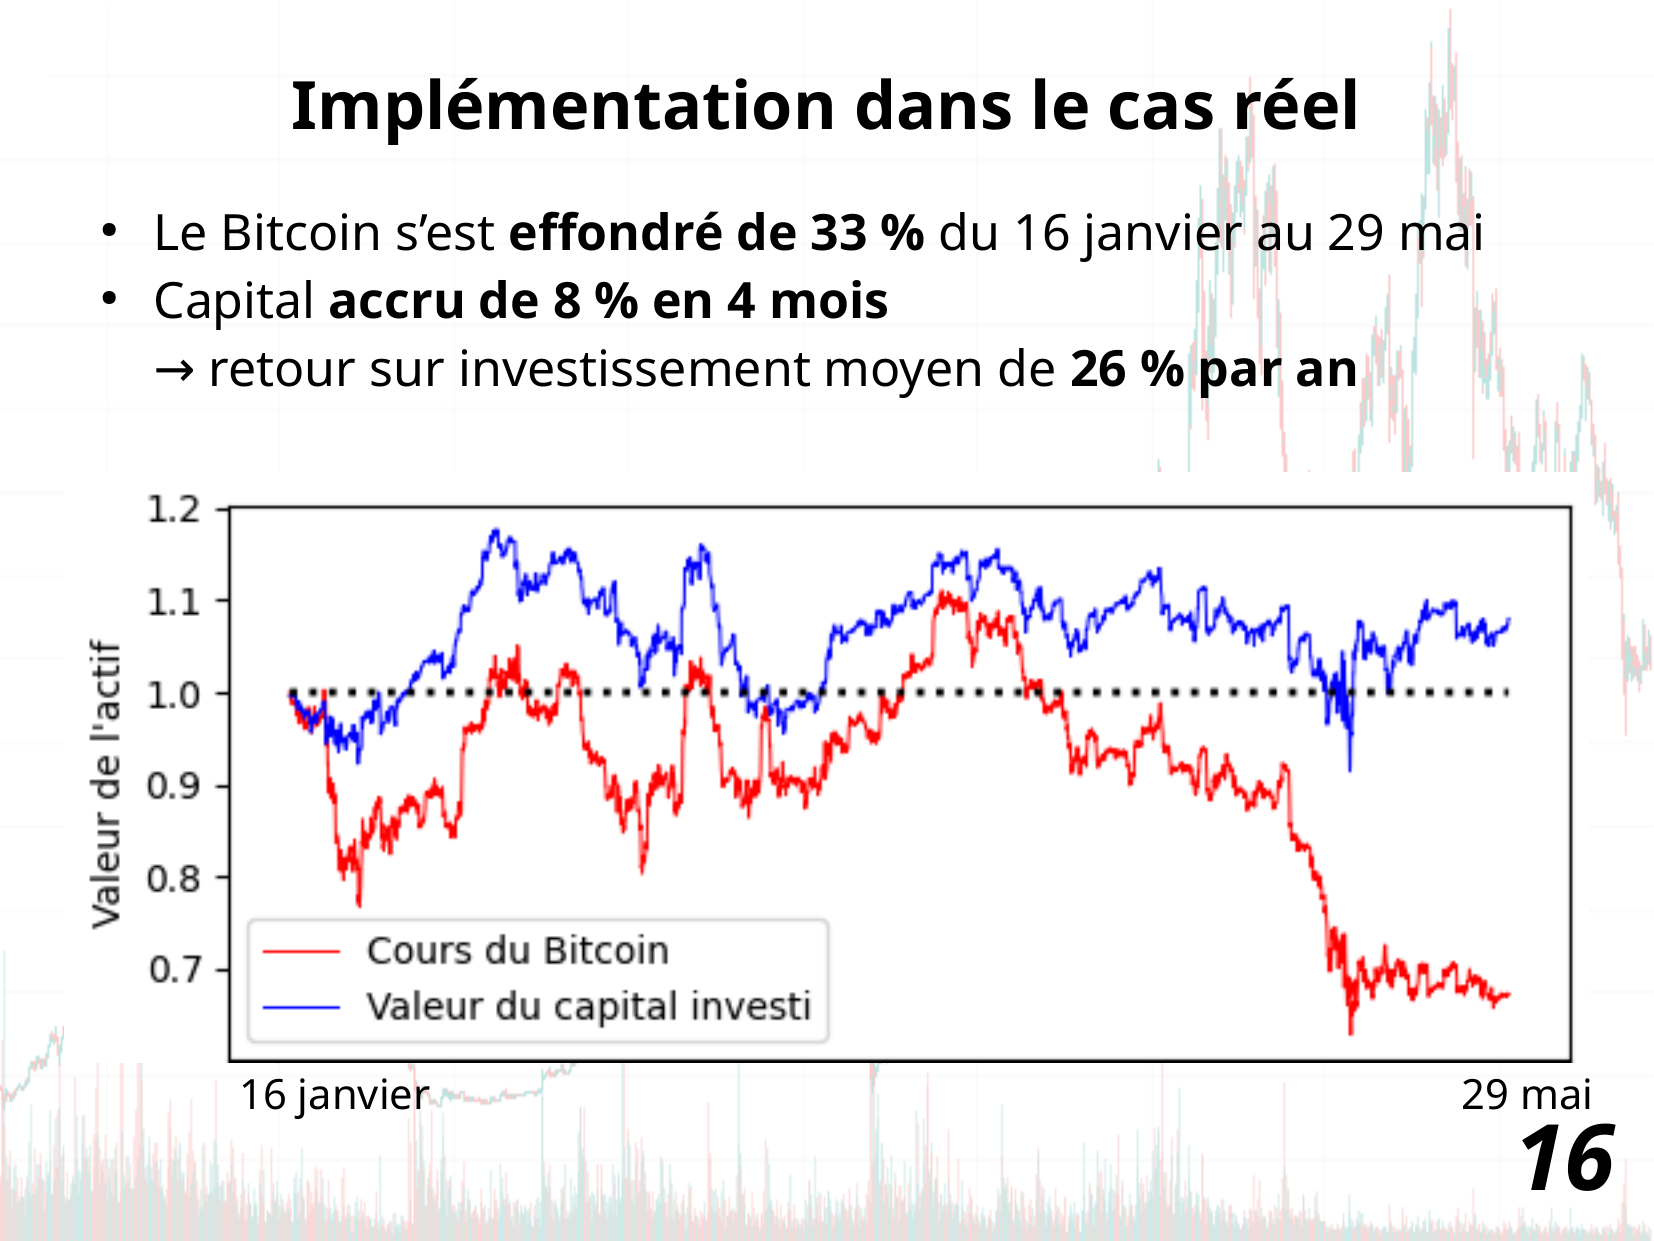

# Implémentation dans le cas réel
Le Bitcoin s’est effondré de 33 % du 16 janvier au 29 mai
Capital accru de 8 % en 4 mois
→ retour sur investissement moyen de 26 % par an
16 janvier
29 mai
16